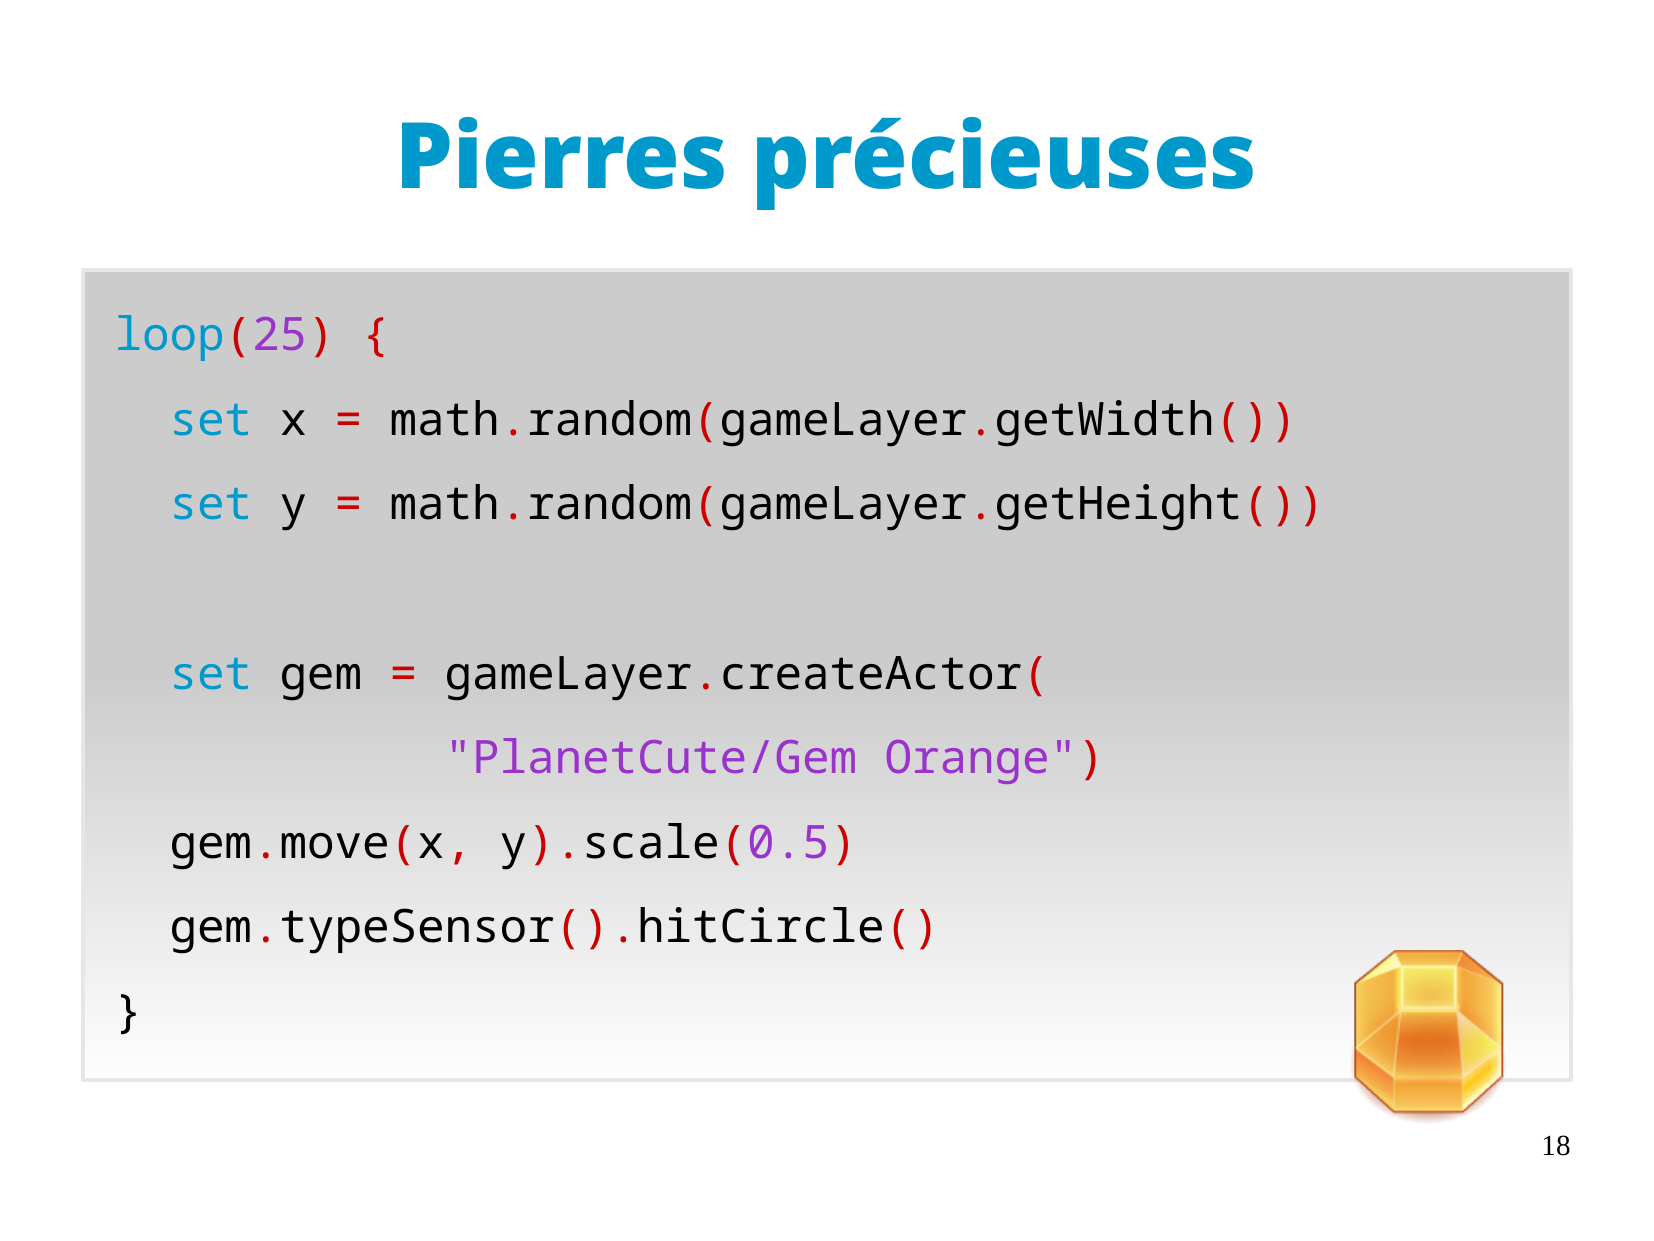

# Pierres précieuses
loop(25) {
 set x = math.random(gameLayer.getWidth())
 set y = math.random(gameLayer.getHeight())
 set gem = gameLayer.createActor(
 "PlanetCute/Gem Orange")
 gem.move(x, y).scale(0.5)
 gem.typeSensor().hitCircle()
}
18